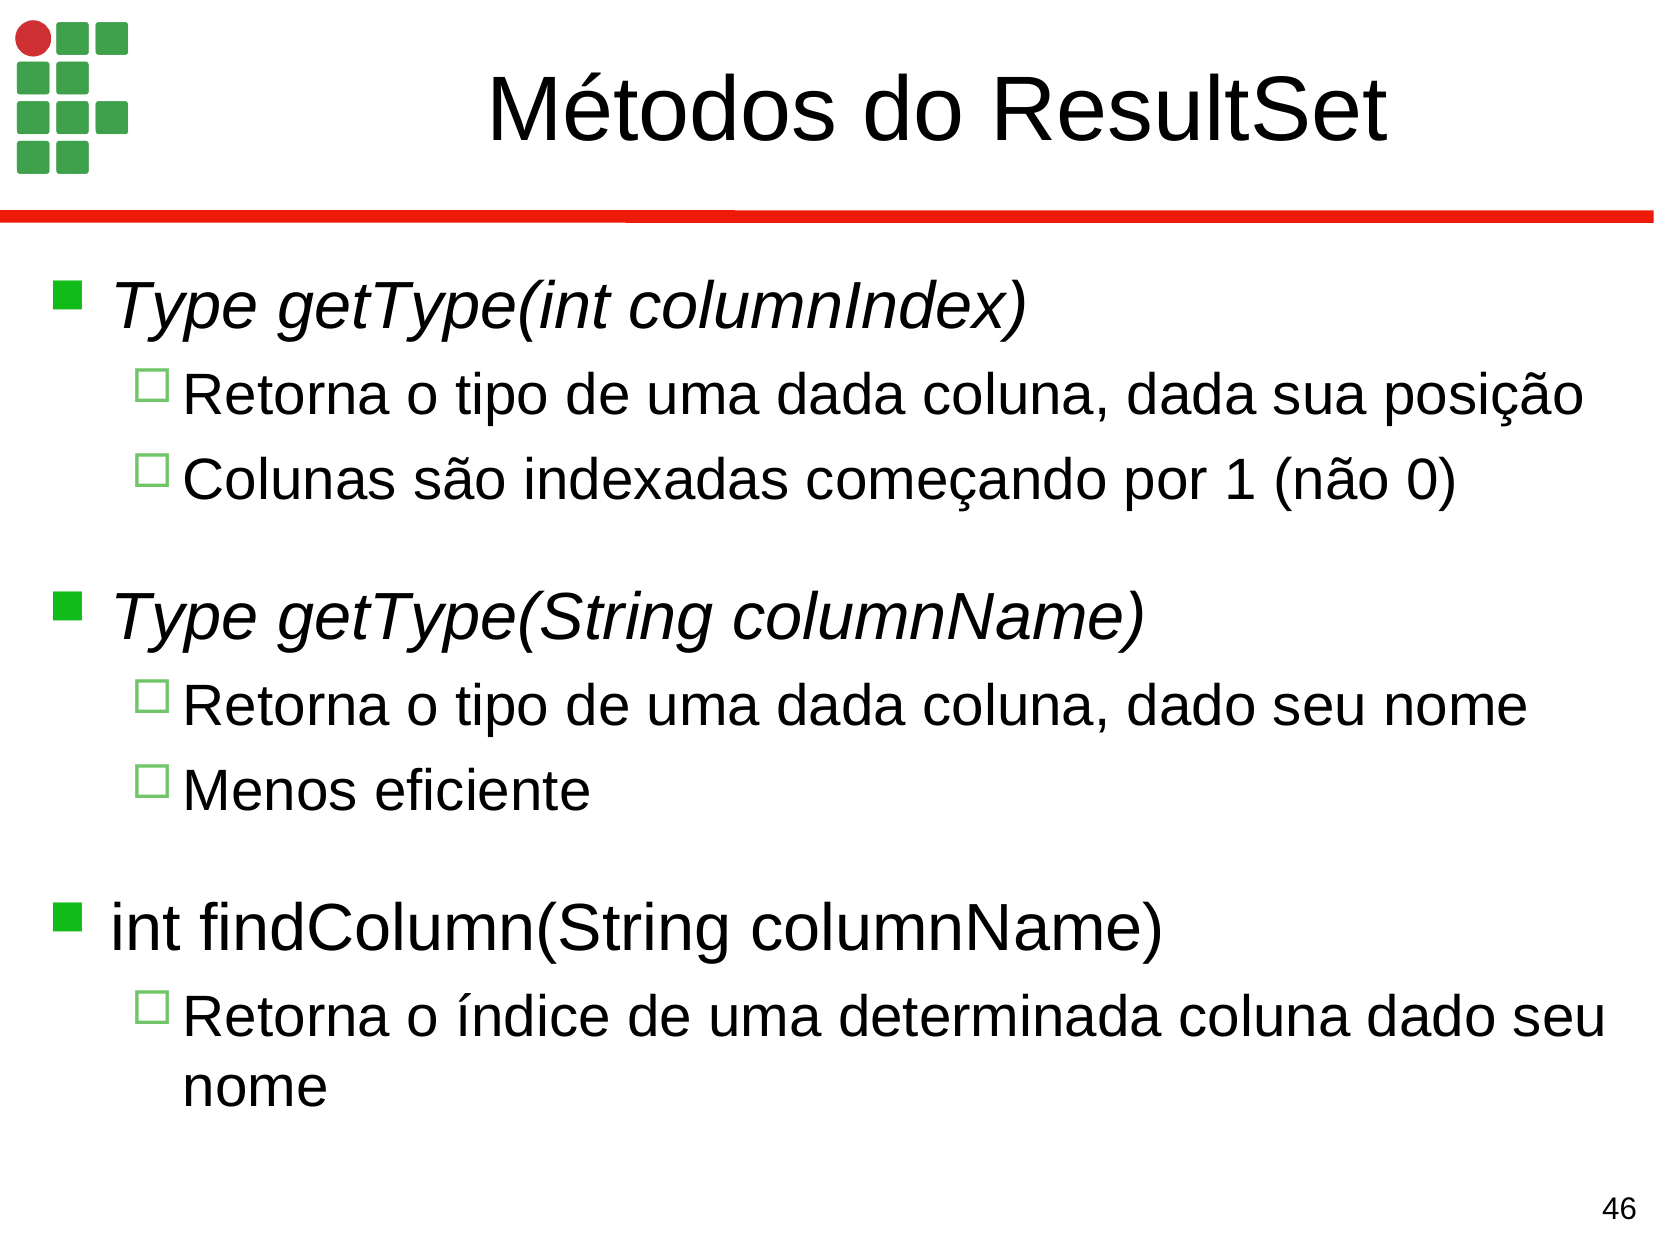

Métodos do ResultSet
Type getType(int columnIndex)
Retorna o tipo de uma dada coluna, dada sua posição
Colunas são indexadas começando por 1 (não 0)
Type getType(String columnName)
Retorna o tipo de uma dada coluna, dado seu nome
Menos eficiente
int findColumn(String columnName)
Retorna o índice de uma determinada coluna dado seu nome